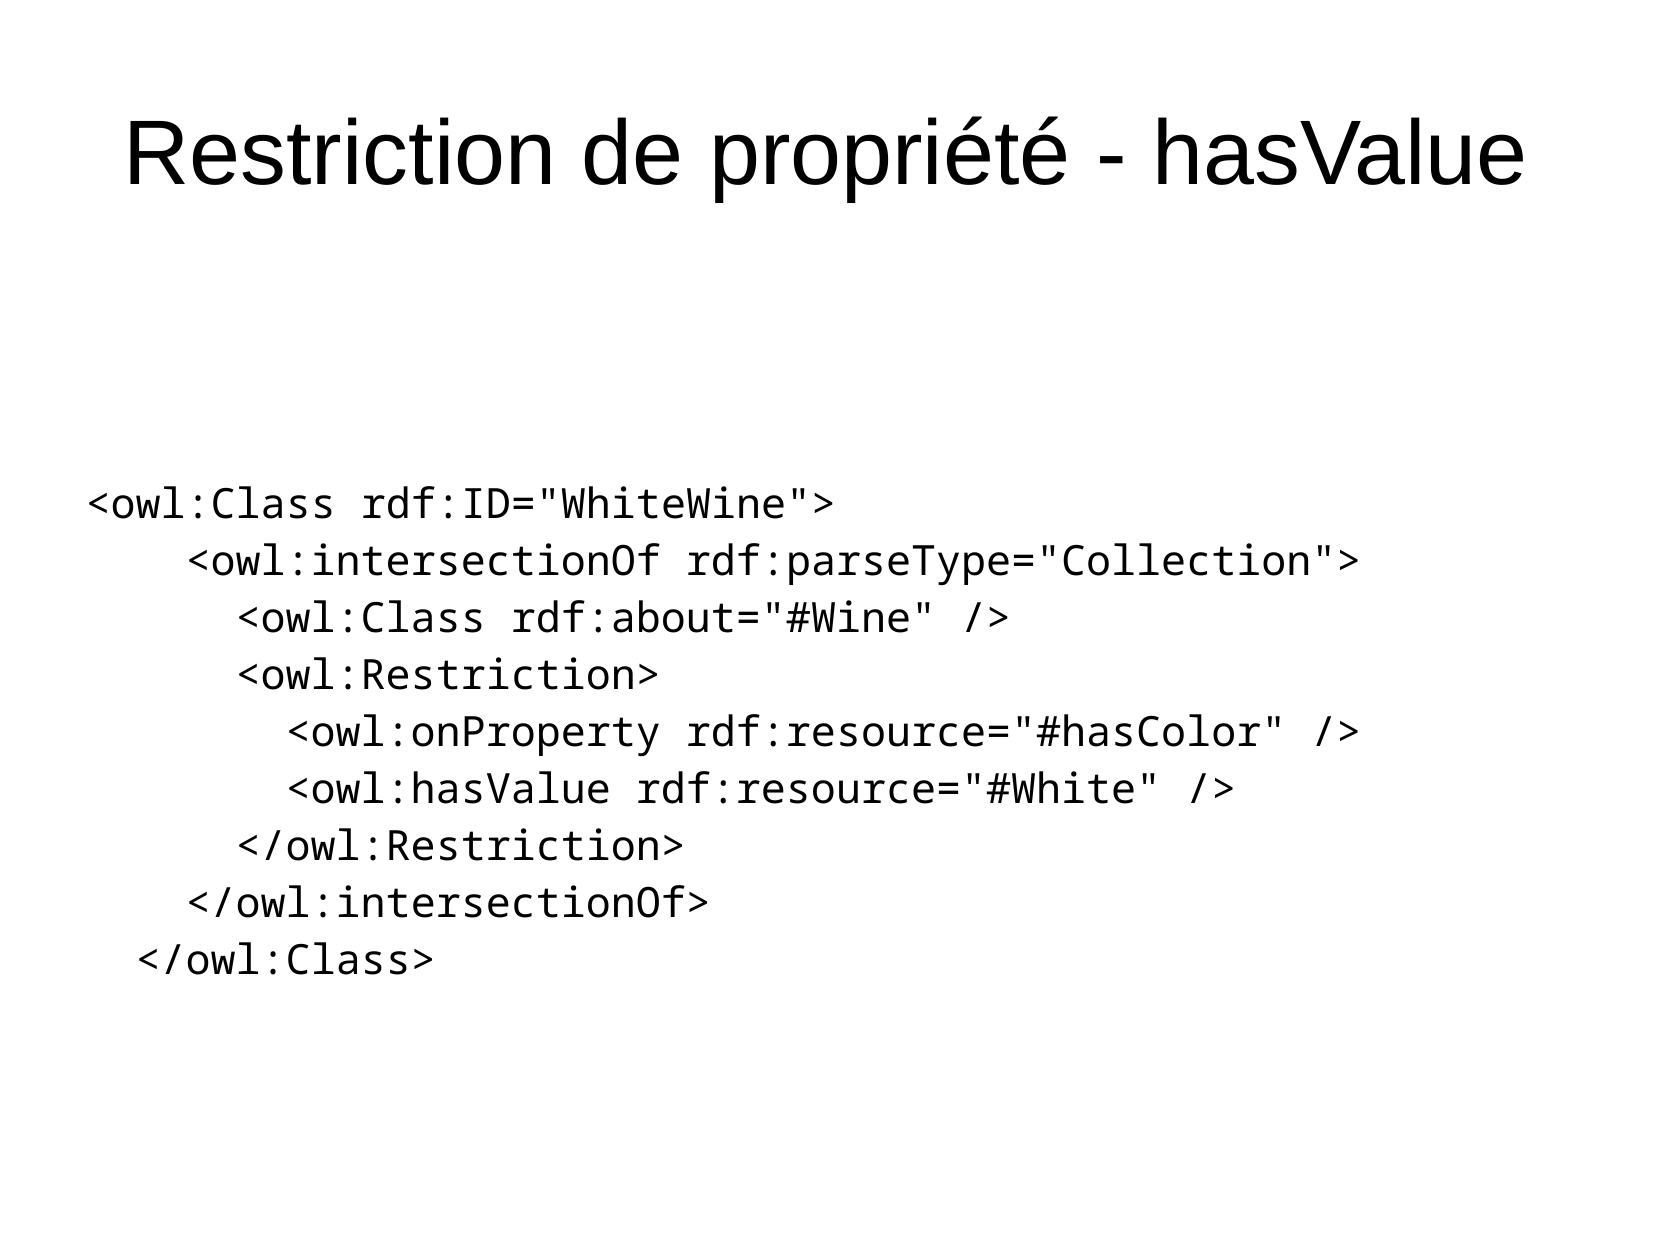

# Restriction de propriété - hasValue
<owl:Class rdf:ID="WhiteWine">
 <owl:intersectionOf rdf:parseType="Collection">
 <owl:Class rdf:about="#Wine" />
 <owl:Restriction>
 <owl:onProperty rdf:resource="#hasColor" />
 <owl:hasValue rdf:resource="#White" />
 </owl:Restriction>
 </owl:intersectionOf>
 </owl:Class>